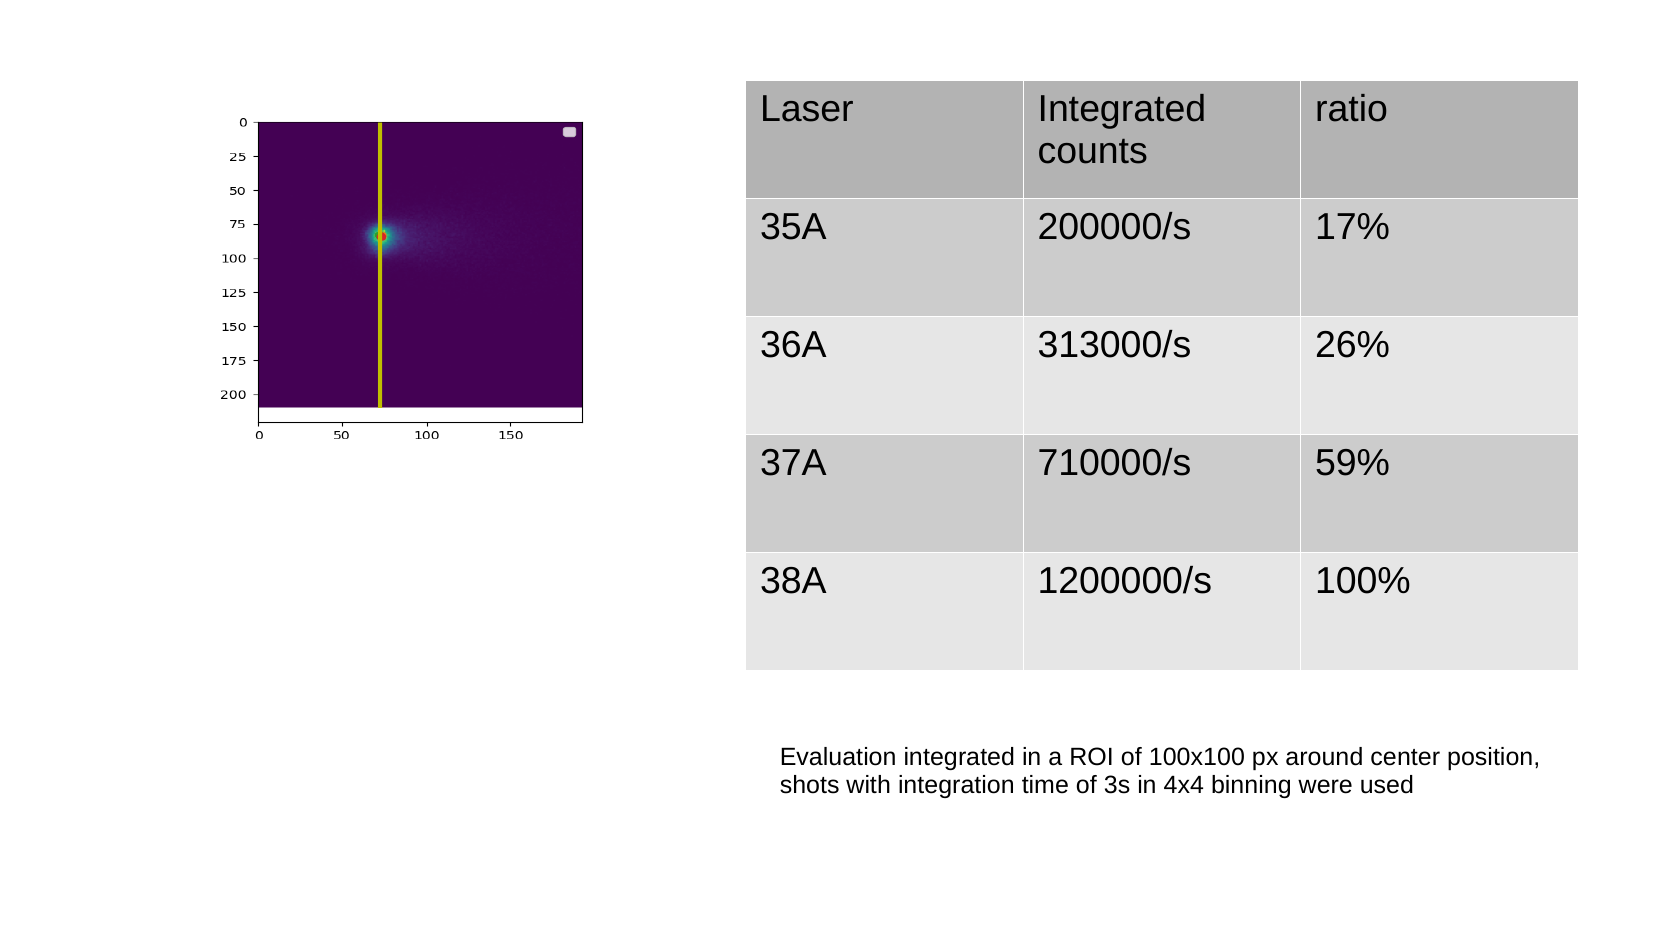

| Laser | Integrated counts | ratio |
| --- | --- | --- |
| 35A | 200000/s | 17% |
| 36A | 313000/s | 26% |
| 37A | 710000/s | 59% |
| 38A | 1200000/s | 100% |
Evaluation integrated in a ROI of 100x100 px around center position, shots with integration time of 3s in 4x4 binning were used